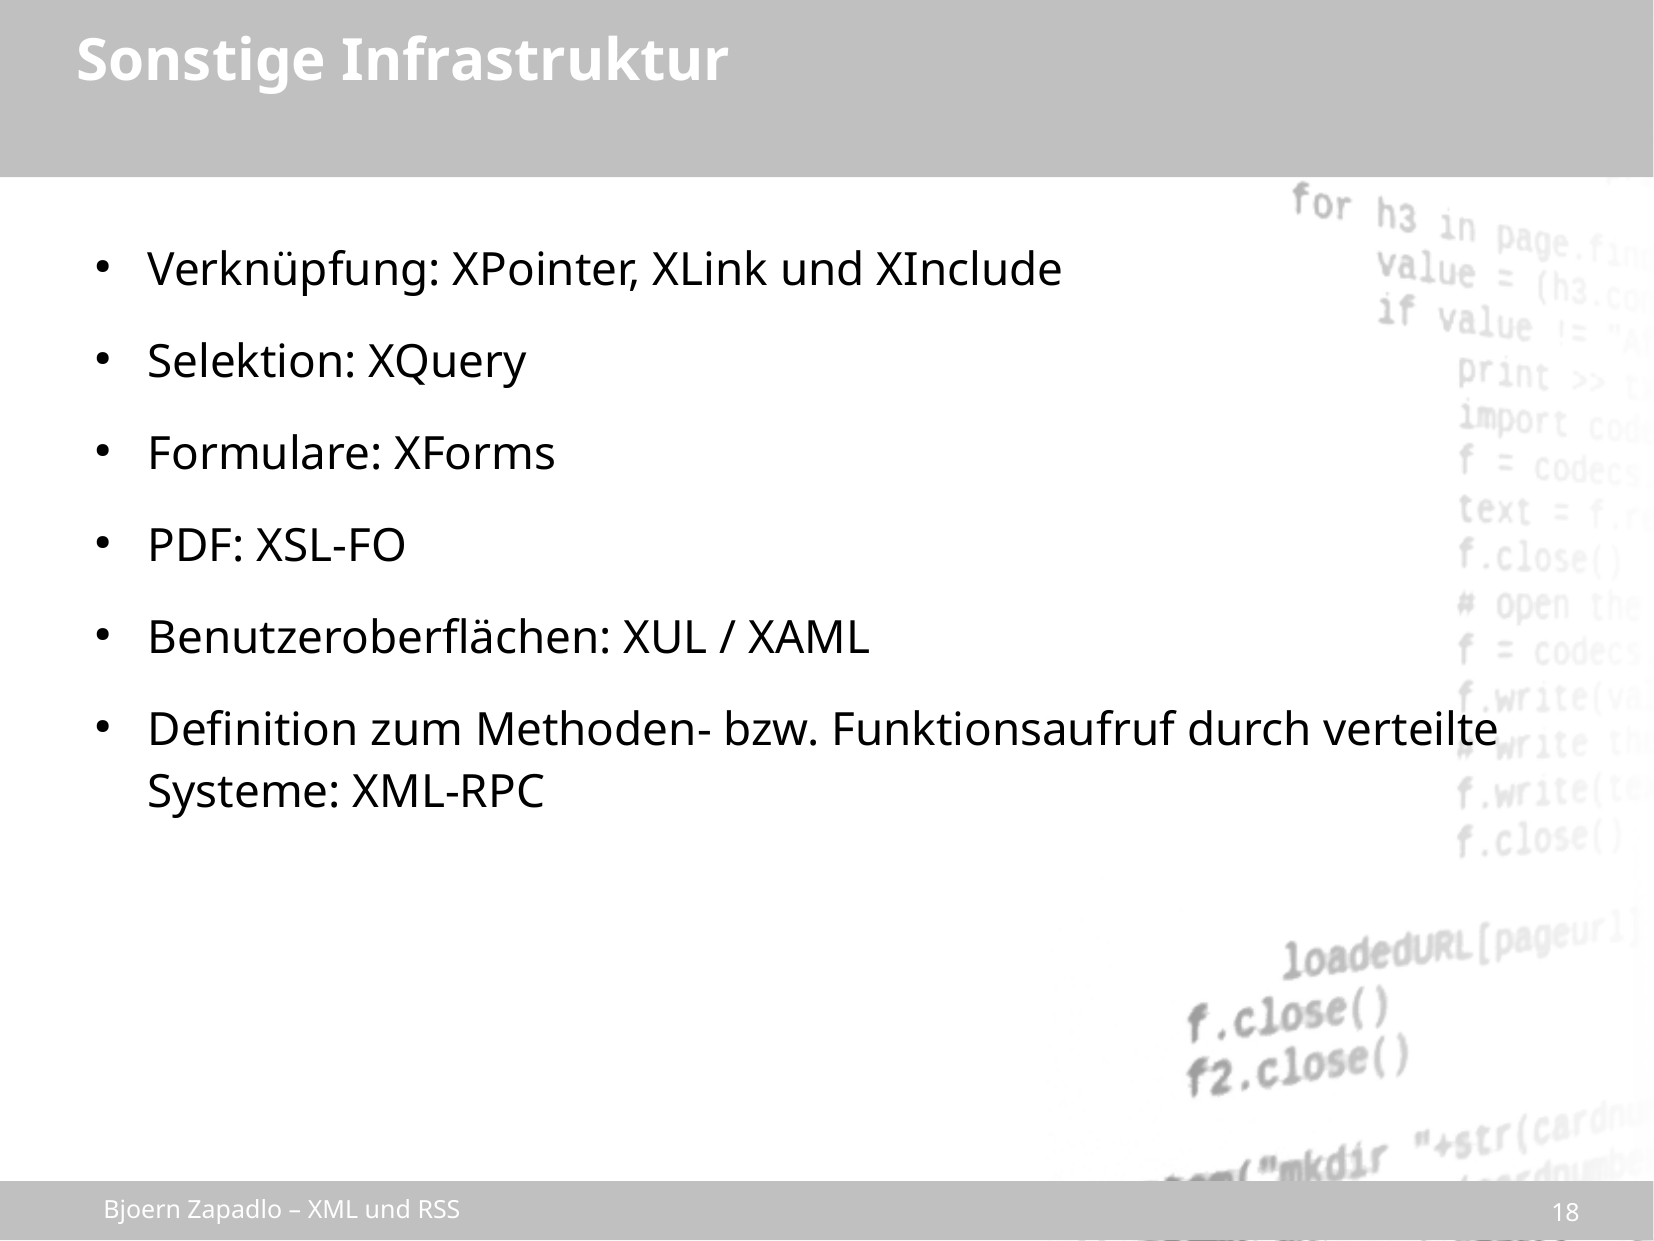

# Sonstige Infrastruktur
Verknüpfung: XPointer, XLink und XInclude
Selektion: XQuery
Formulare: XForms
PDF: XSL-FO
Benutzeroberflächen: XUL / XAML
Definition zum Methoden- bzw. Funktionsaufruf durch verteilte Systeme: XML-RPC